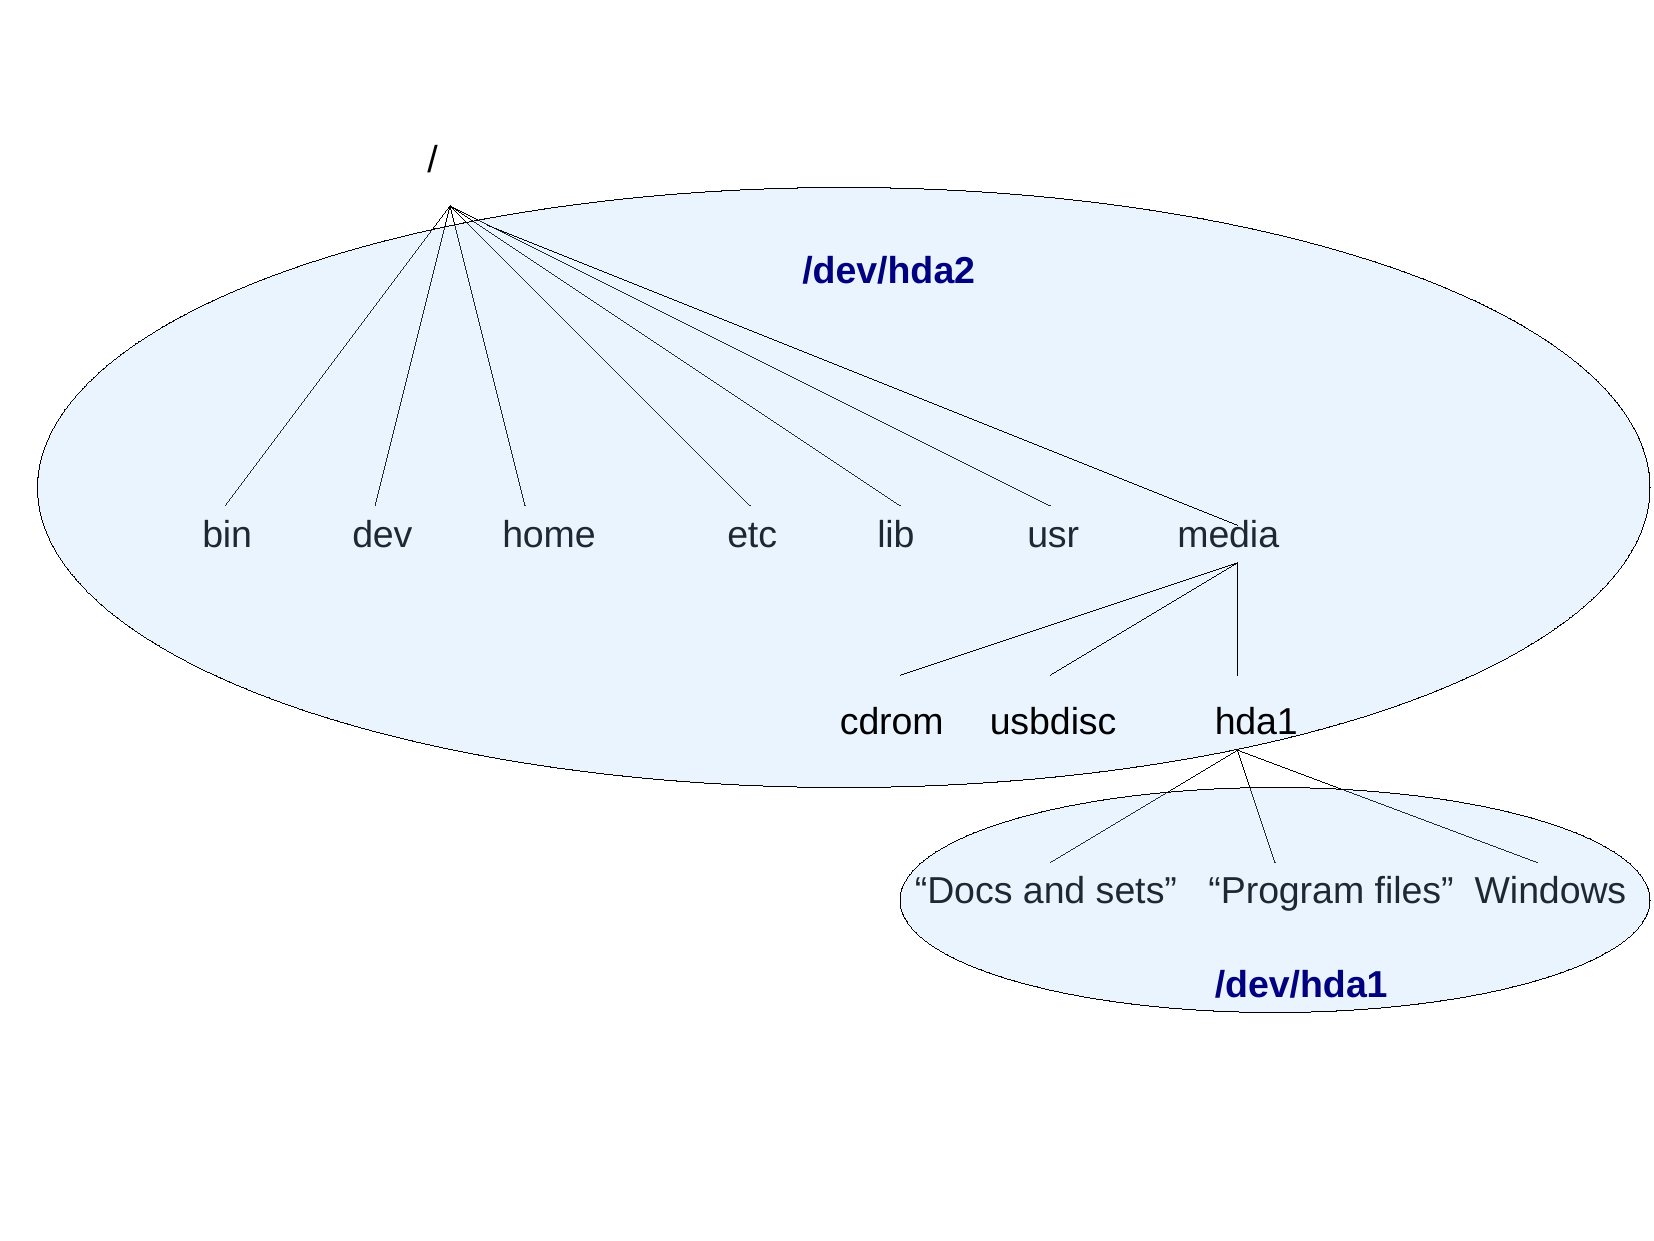

/
/dev/hda2
bin		dev		home		etc		lib		usr		media
cdrom	usbdisc		hda1
“Docs and sets” “Program files” Windows
/dev/hda1